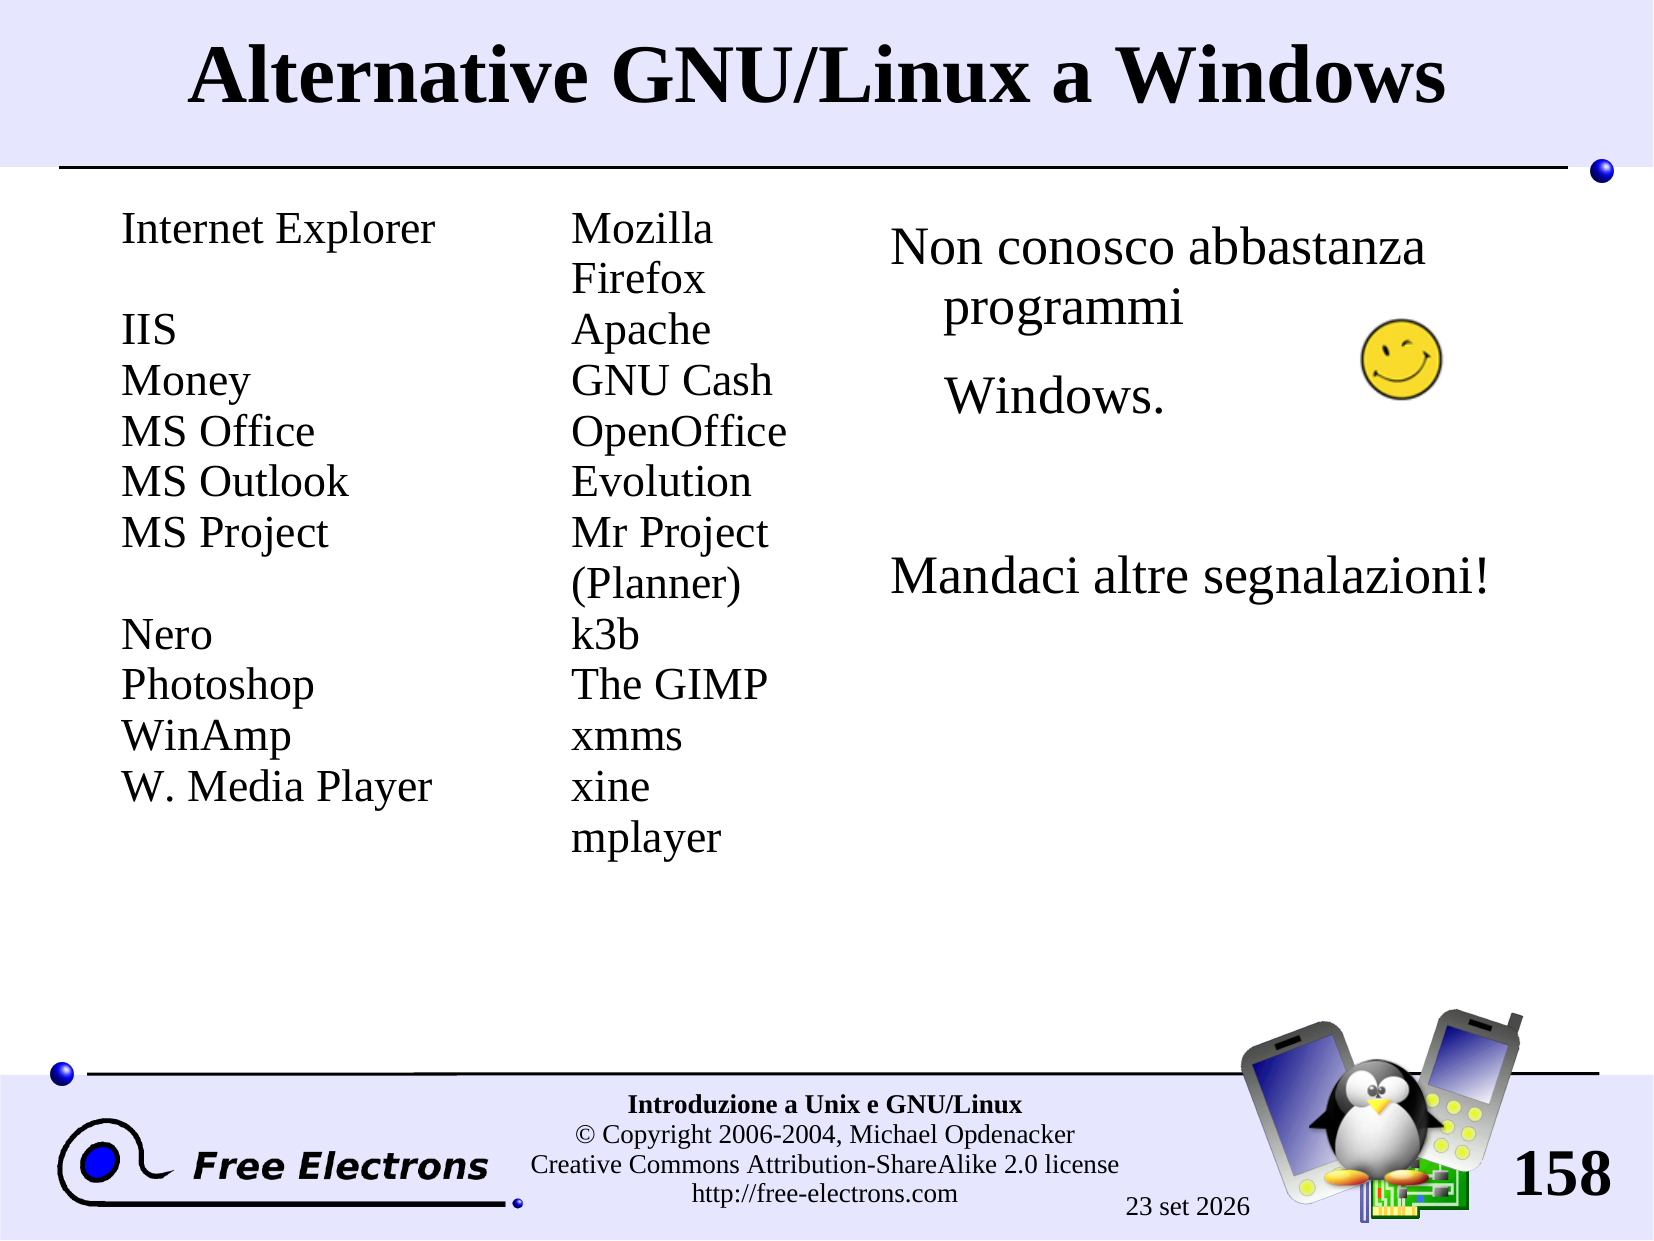

# Alternative GNU/Linux a Windows
Internet Explorer		Mozilla
						Firefox
IIS						Apache
Money					GNU Cash
MS Office				OpenOffice
MS Outlook			Evolution
MS Project				Mr Project
						(Planner)
Nero					k3b
Photoshop				The GIMP
WinAmp				xmms
W. Media Player		xine
						mplayer
Non conosco abbastanza programmi
 Windows.
Mandaci altre segnalazioni!